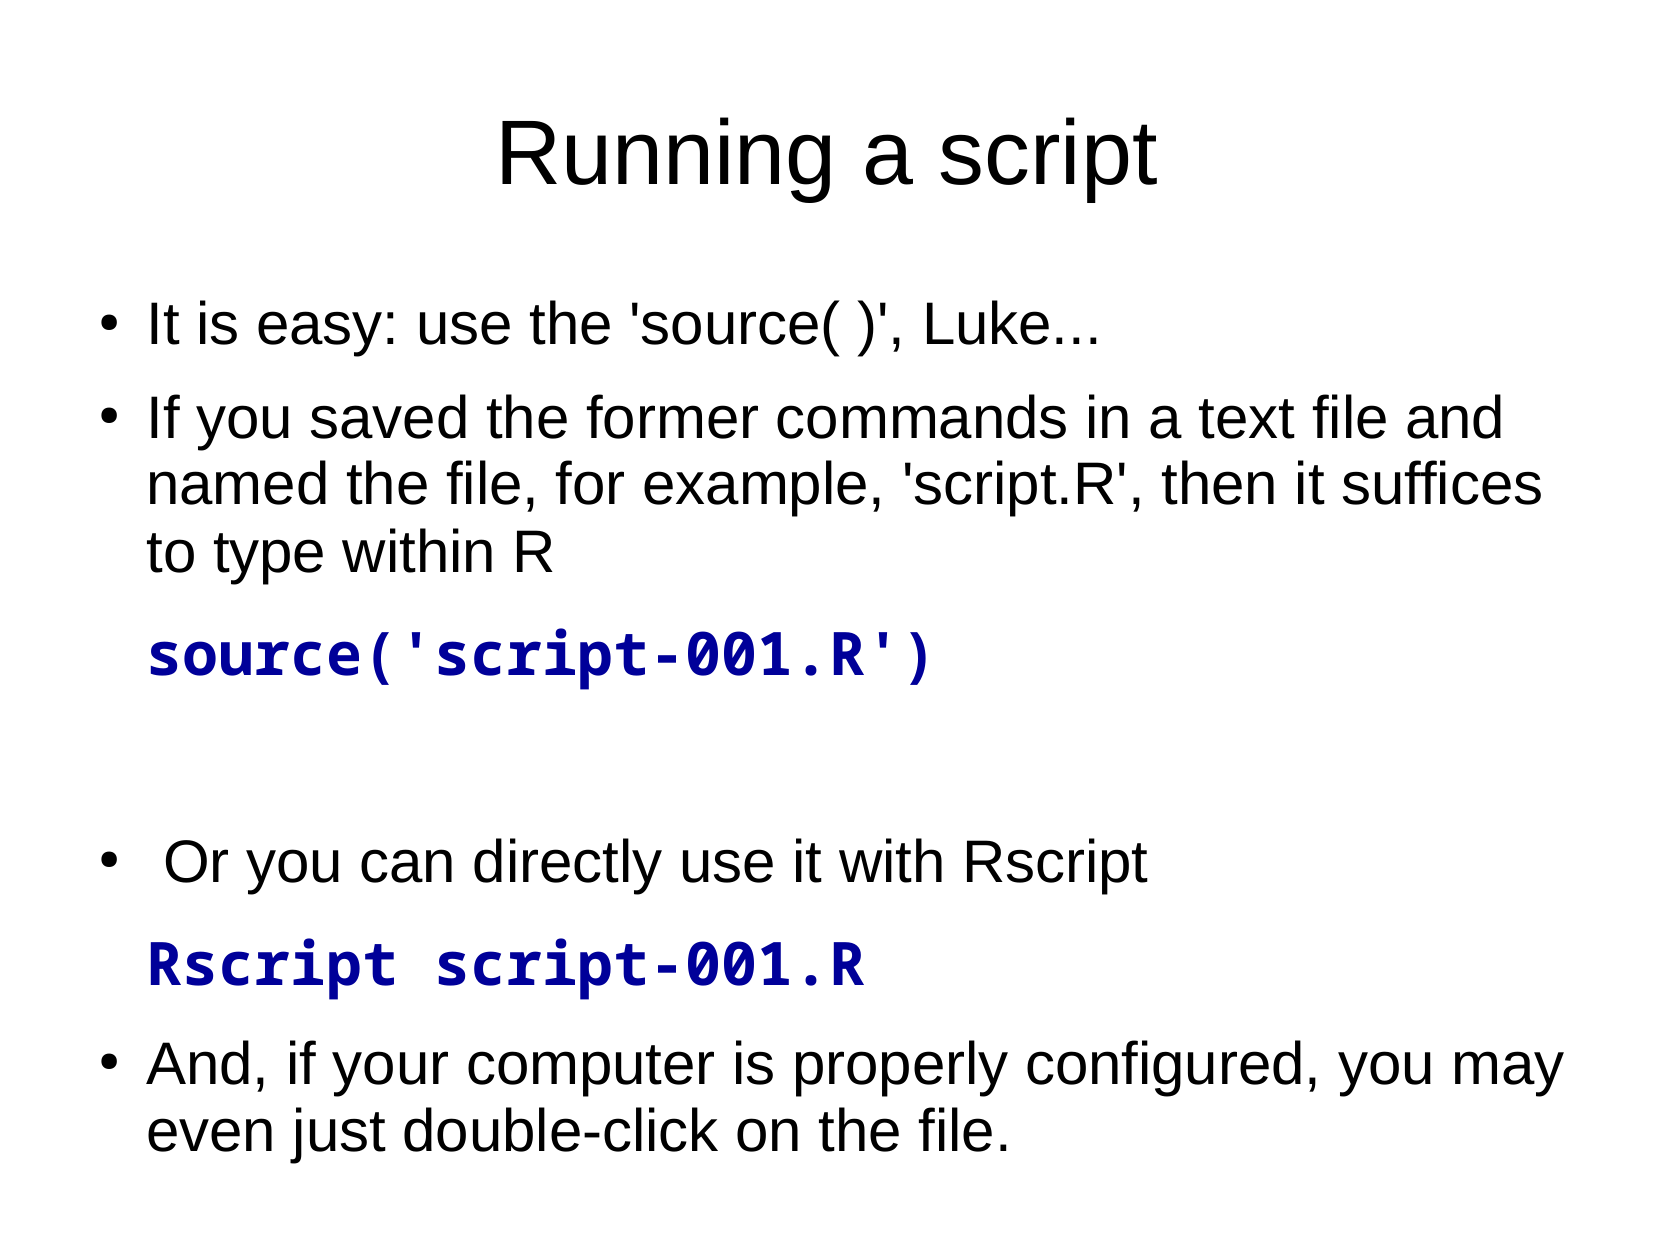

# Running a script
It is easy: use the 'source( )', Luke...
If you saved the former commands in a text file and named the file, for example, 'script.R', then it suffices to type within R
source('script-001.R')
 Or you can directly use it with Rscript
Rscript script-001.R
And, if your computer is properly configured, you may even just double-click on the file.